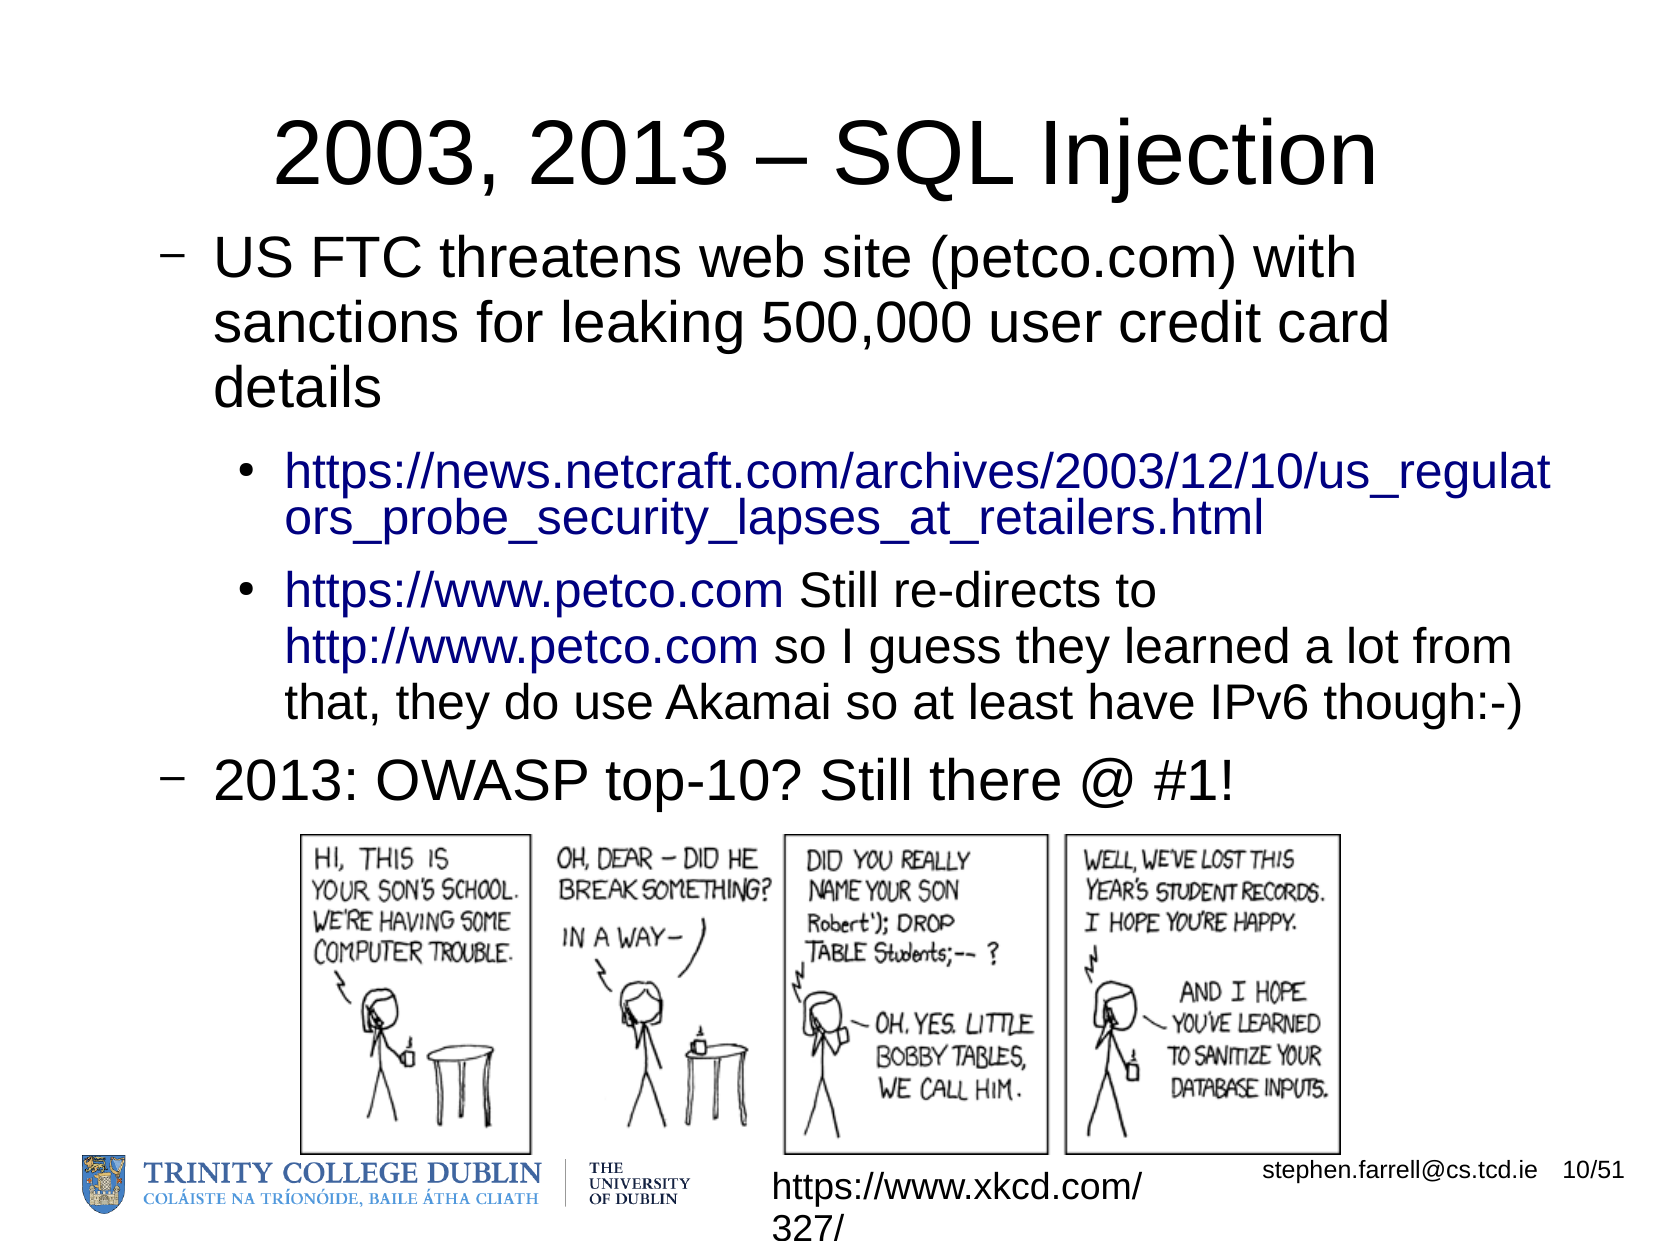

# 2003, 2013 – SQL Injection
US FTC threatens web site (petco.com) with sanctions for leaking 500,000 user credit card details
https://news.netcraft.com/archives/2003/12/10/us_regulators_probe_security_lapses_at_retailers.html
https://www.petco.com Still re-directs tohttp://www.petco.com so I guess they learned a lot from that, they do use Akamai so at least have IPv6 though:-)
2013: OWASP top-10? Still there @ #1!
https://www.xkcd.com/327/